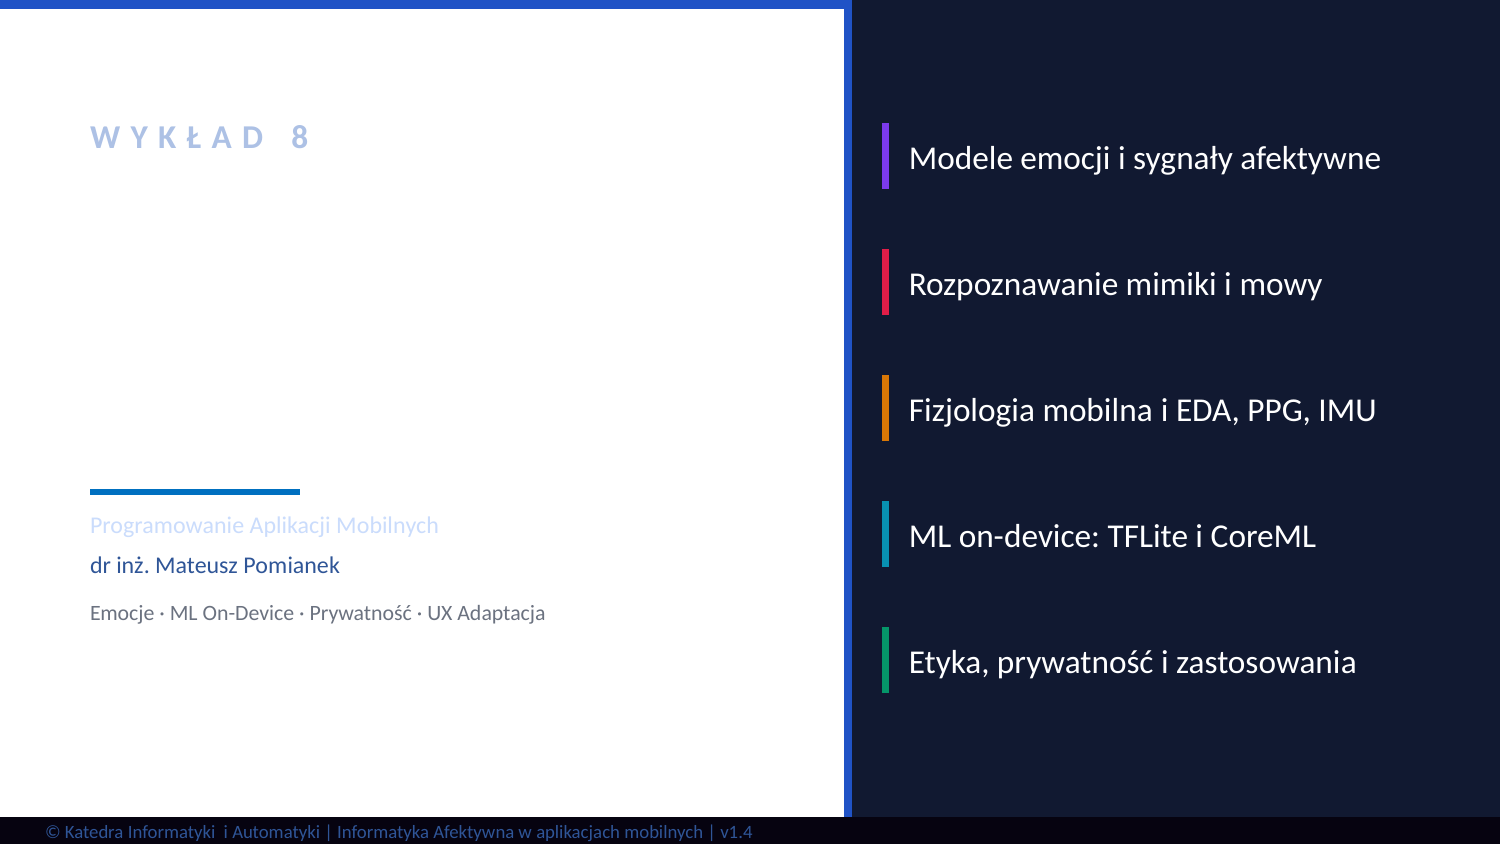

WYKŁAD 8
Modele emocji i sygnały afektywne
Informatyka afektywna
w aplikacjach mobilnych
Rozpoznawanie mimiki i mowy
Fizjologia mobilna i EDA, PPG, IMU
ML on-device: TFLite i CoreML
Programowanie Aplikacji Mobilnych
dr inż. Mateusz Pomianek
Emocje · ML On-Device · Prywatność · UX Adaptacja
Etyka, prywatność i zastosowania
© Katedra Informatyki i Automatyki | Informatyka Afektywna w aplikacjach mobilnych | v1.4